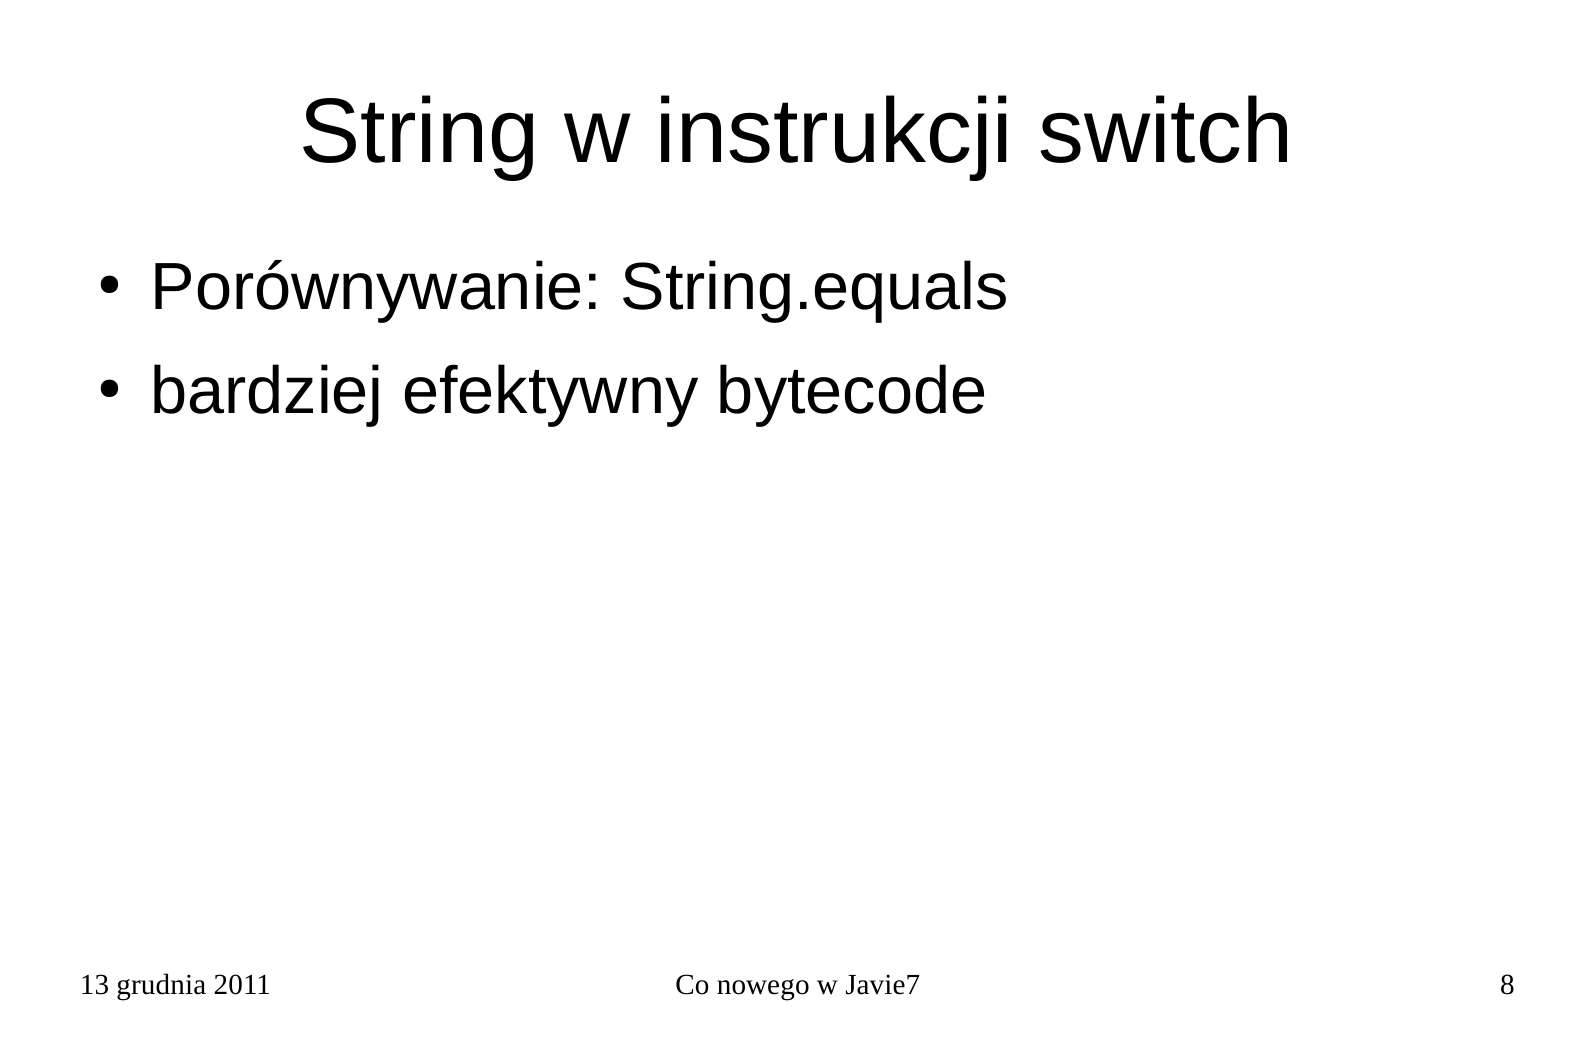

# String w instrukcji switch
Porównywanie: String.equals
bardziej efektywny bytecode
13 grudnia 2011
Co nowego w Javie7
8